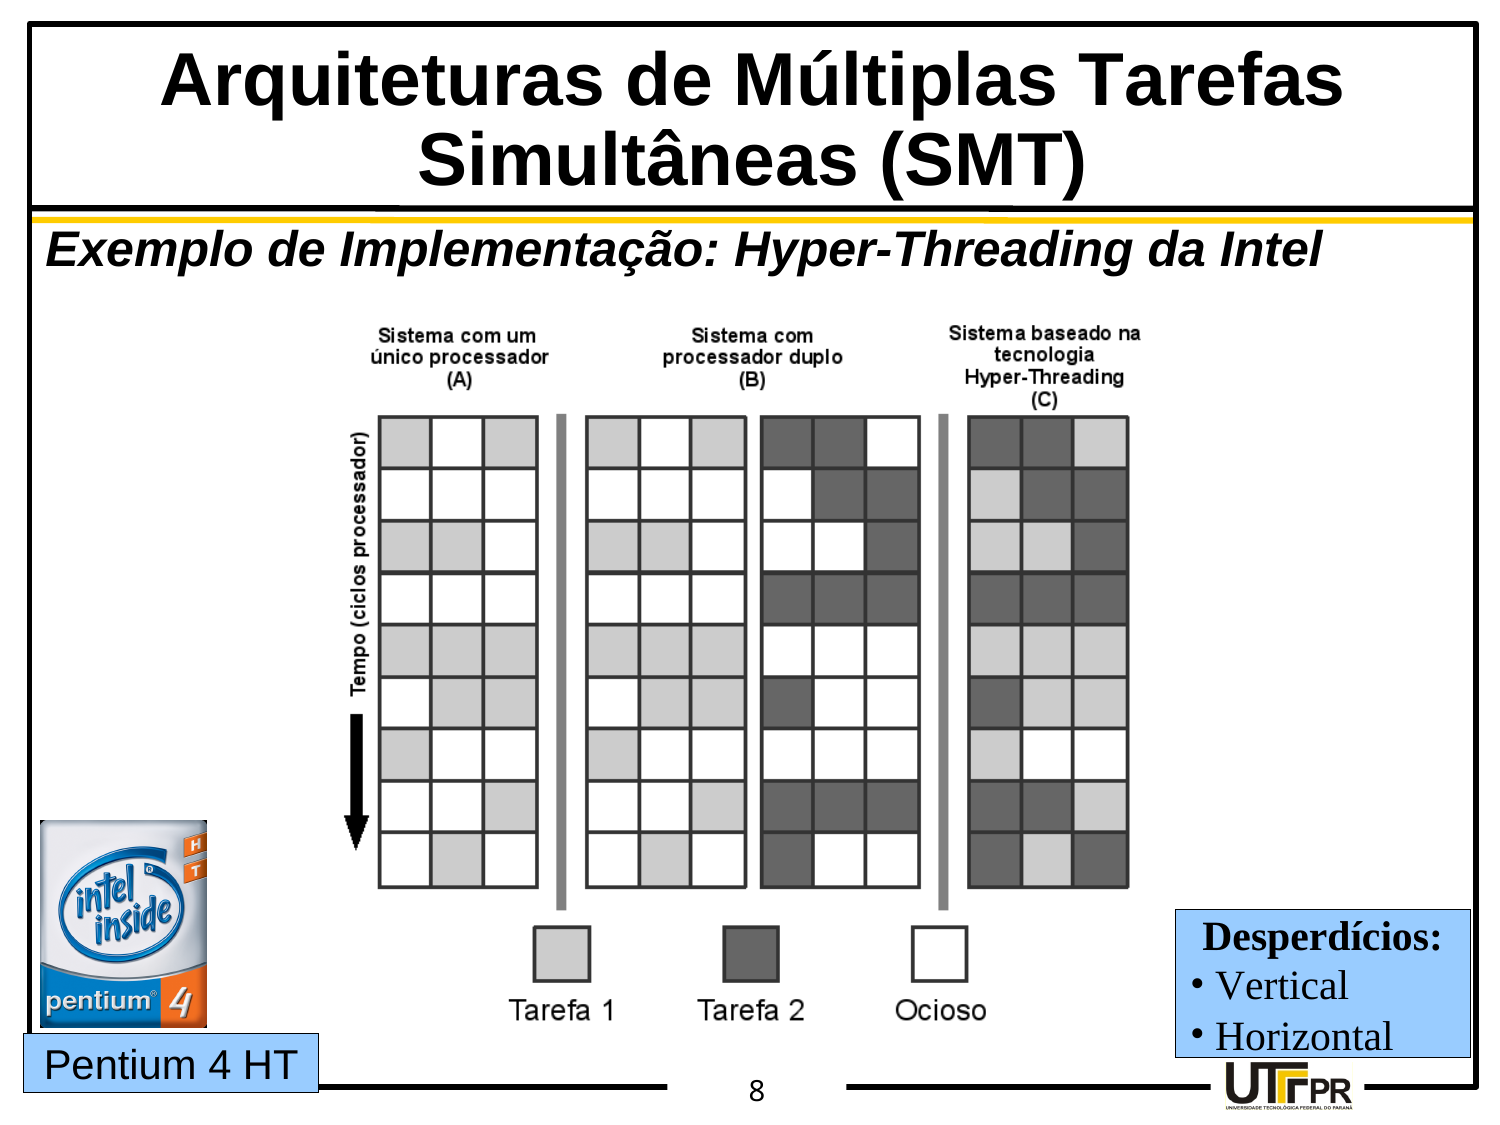

Arquiteturas de Múltiplas Tarefas Simultâneas (SMT)
# Exemplo de Implementação: Hyper-Threading da Intel
Desperdícios:
 Vertical
 Horizontal
Pentium 4 HT